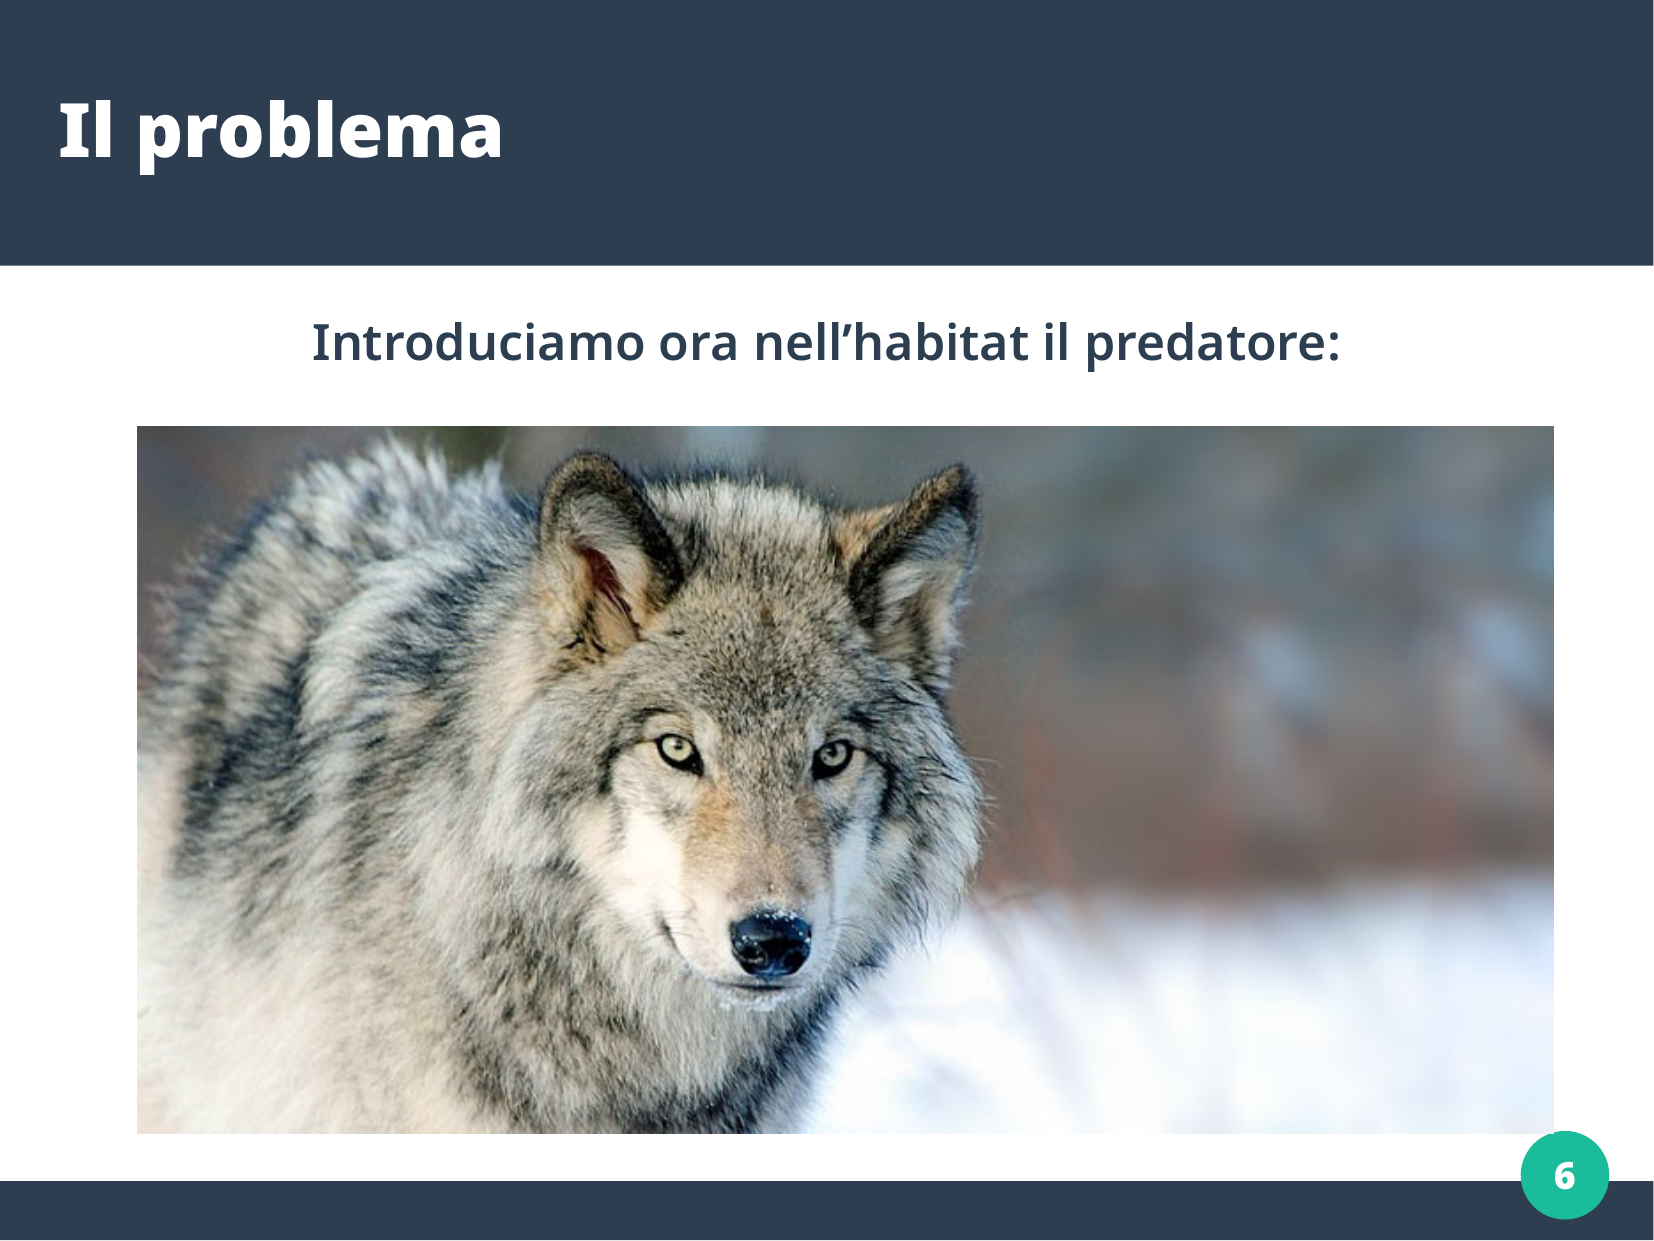

# Il problema
Introduciamo ora nell’habitat il predatore:
6